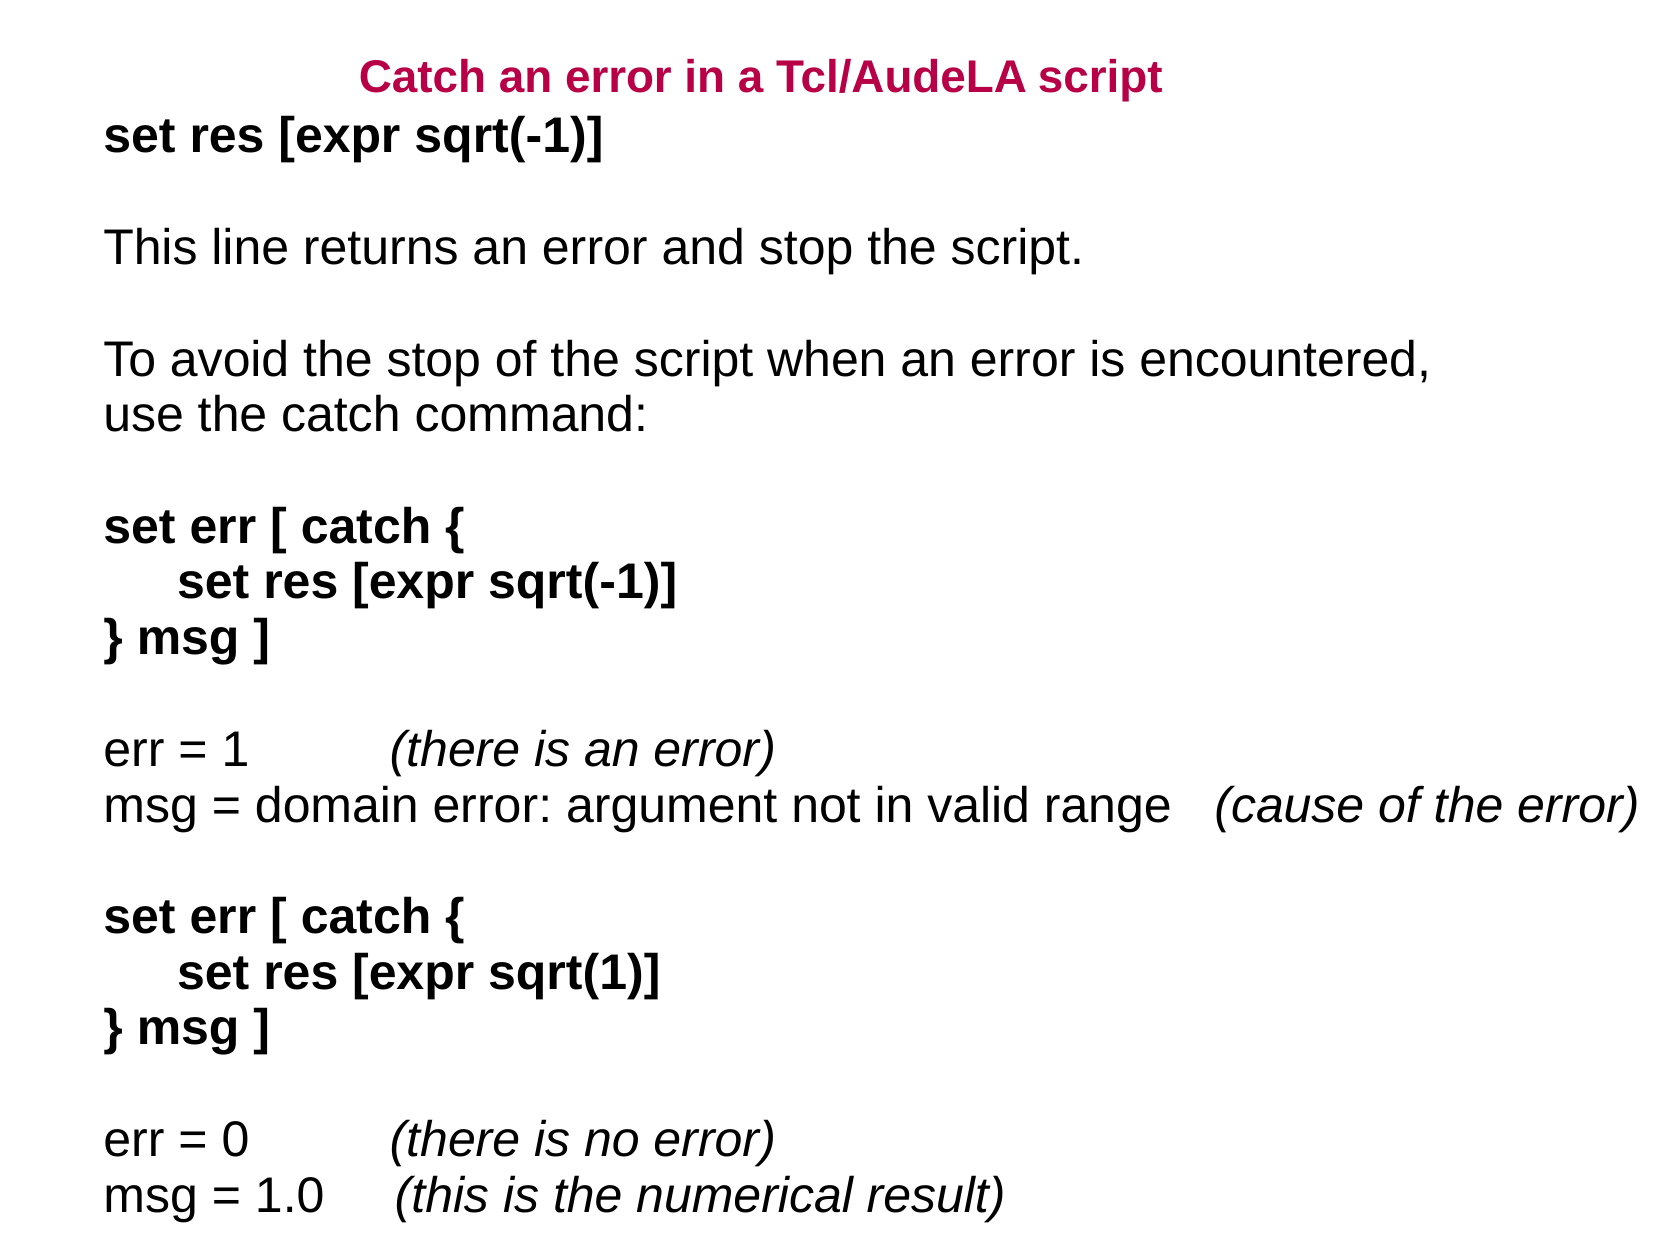

Catch an error in a Tcl/AudeLA script
set res [expr sqrt(-1)]
This line returns an error and stop the script.
To avoid the stop of the script when an error is encountered,
use the catch command:
set err [ catch {
	set res [expr sqrt(-1)]
} msg ]
err = 1 (there is an error)
msg = domain error: argument not in valid range (cause of the error)
set err [ catch {
	set res [expr sqrt(1)]
} msg ]
err = 0 (there is no error)
msg = 1.0 (this is the numerical result)